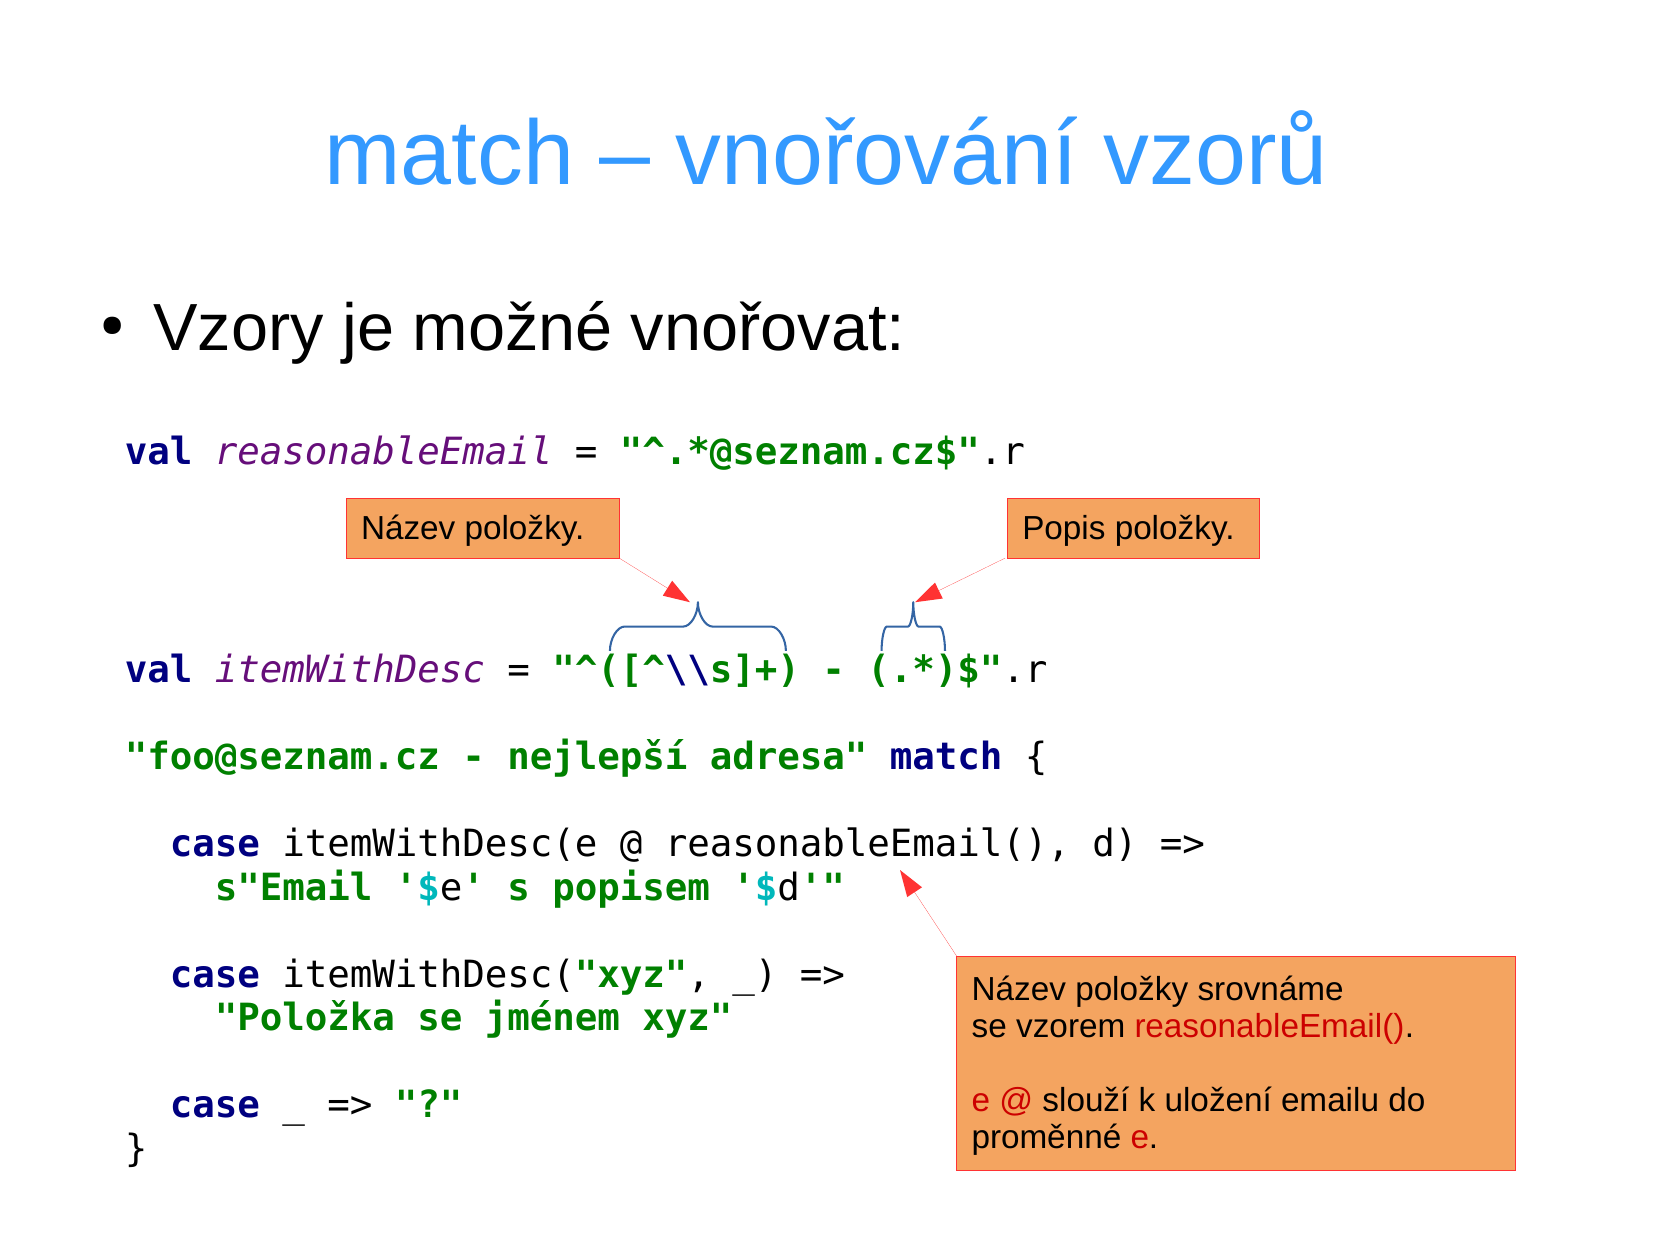

# match – vnořování vzorů
Vzory je možné vnořovat:
val reasonableEmail = "^.*@seznam.cz$".r
val itemWithDesc = "^([^\\s]+) - (.*)$".r
"foo@seznam.cz - nejlepší adresa" match {
 case itemWithDesc(e @ reasonableEmail(), d) =>
 s"Email '$e' s popisem '$d'"
 case itemWithDesc("xyz", _) =>
 "Položka se jménem xyz"
 case _ => "?"
}
Název položky.
Popis položky.
Název položky srovnáme
se vzorem reasonableEmail().
e @ slouží k uložení emailu do
proměnné e.